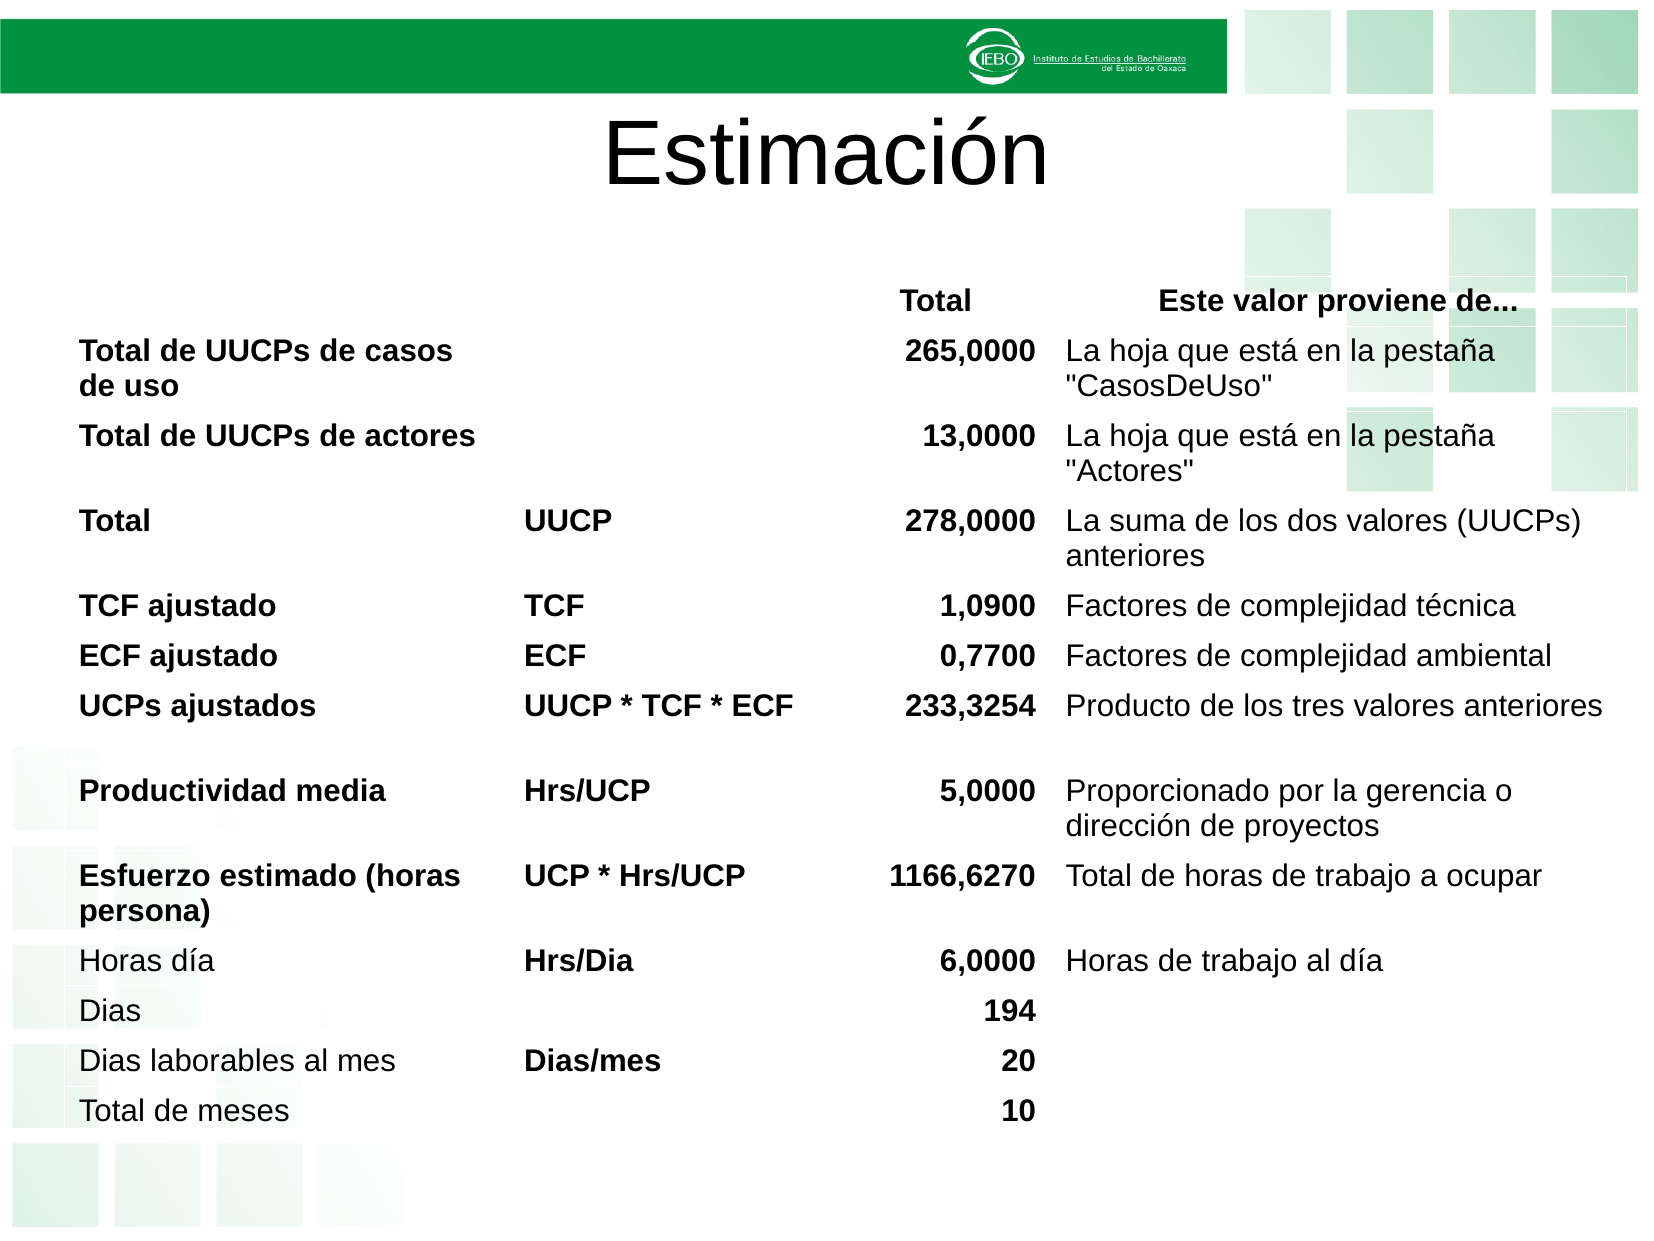

# Estimación
| | | Total | Este valor proviene de... |
| --- | --- | --- | --- |
| Total de UUCPs de casos de uso | | 265,0000 | La hoja que está en la pestaña "CasosDeUso" |
| Total de UUCPs de actores | | 13,0000 | La hoja que está en la pestaña "Actores" |
| Total | UUCP | 278,0000 | La suma de los dos valores (UUCPs) anteriores |
| TCF ajustado | TCF | 1,0900 | Factores de complejidad técnica |
| ECF ajustado | ECF | 0,7700 | Factores de complejidad ambiental |
| UCPs ajustados | UUCP \* TCF \* ECF | 233,3254 | Producto de los tres valores anteriores |
| Productividad media | Hrs/UCP | 5,0000 | Proporcionado por la gerencia o dirección de proyectos |
| Esfuerzo estimado (horas persona) | UCP \* Hrs/UCP | 1166,6270 | Total de horas de trabajo a ocupar |
| Horas día | Hrs/Dia | 6,0000 | Horas de trabajo al día |
| Dias | | 194 | |
| Dias laborables al mes | Dias/mes | 20 | |
| Total de meses | | 10 | |